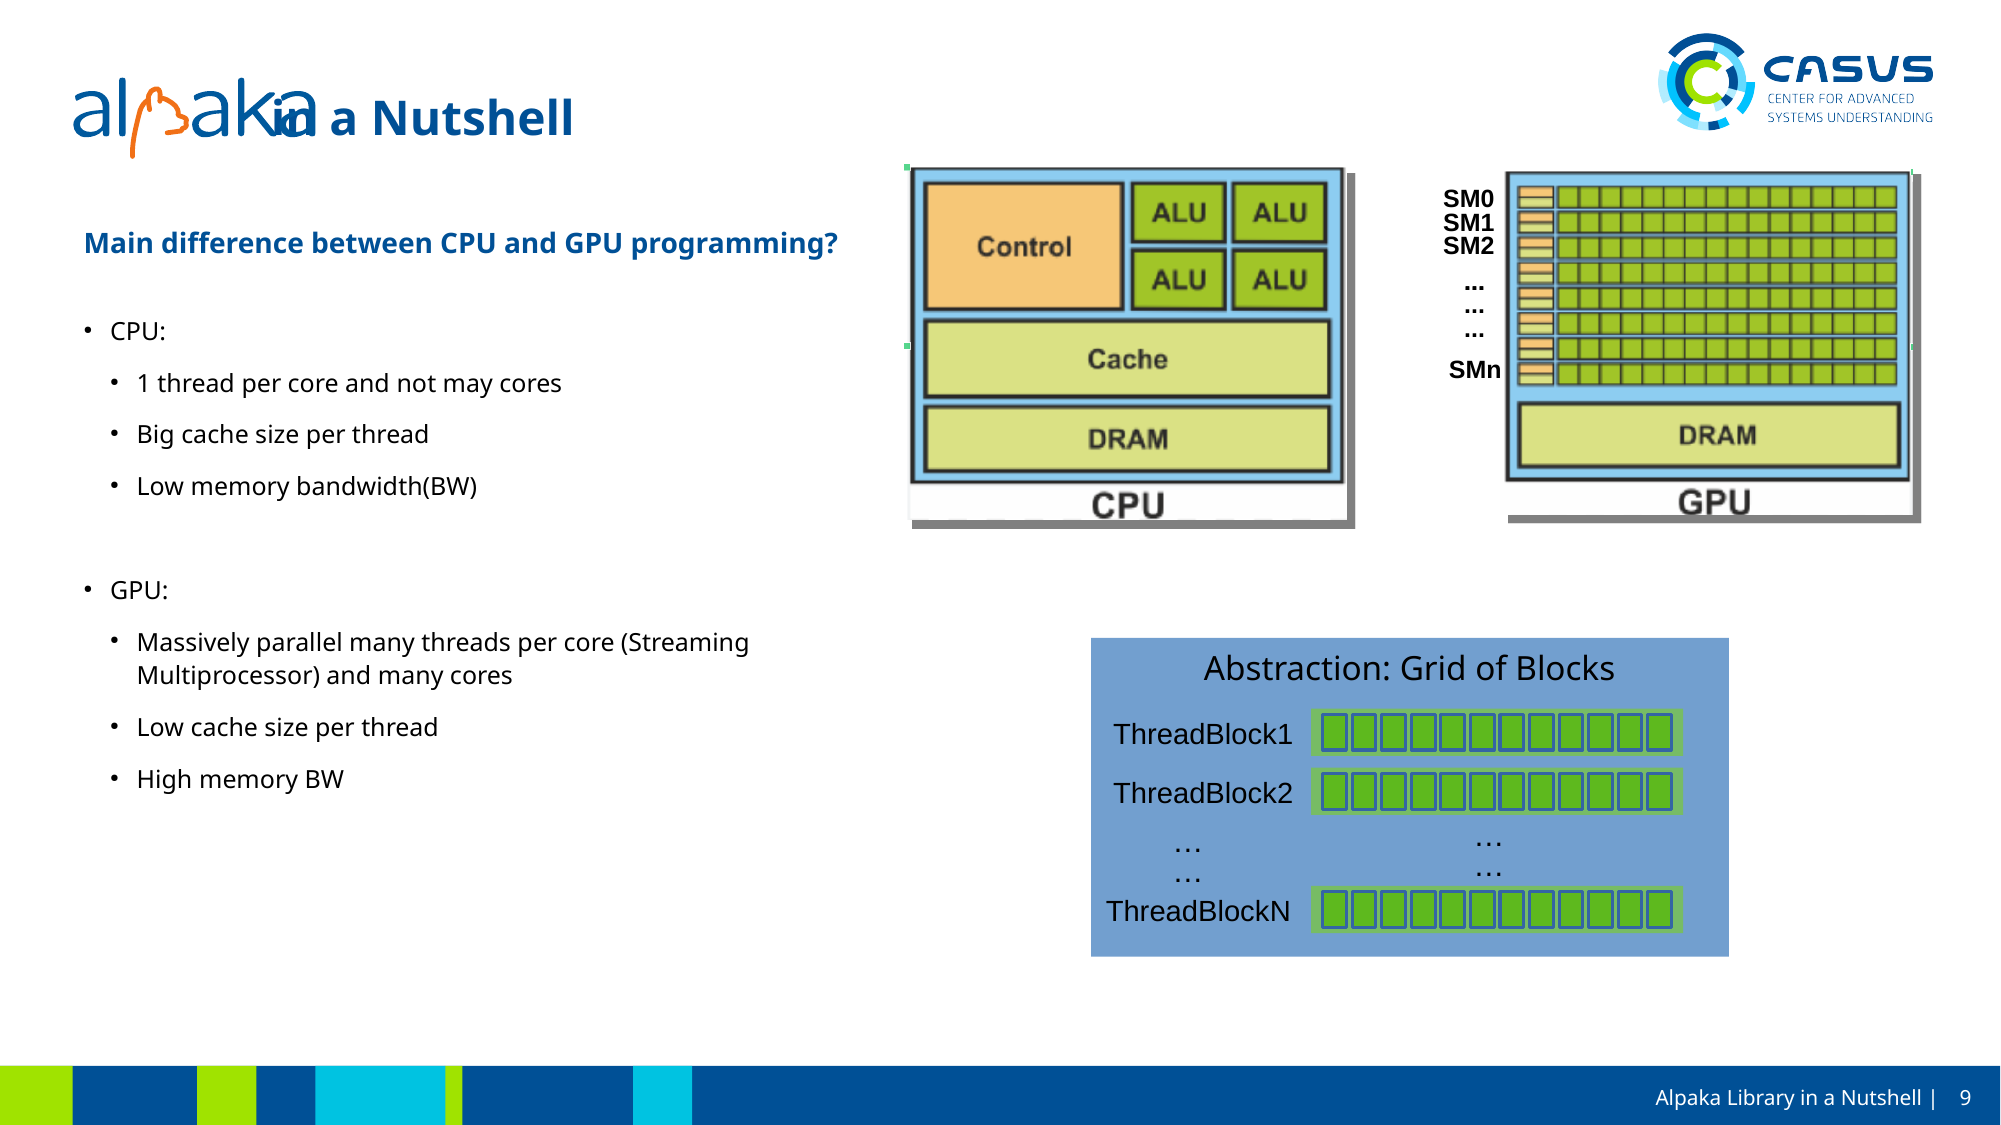

#
 in a Nutshell
SM0
SM1
Main difference between CPU and GPU programming?
CPU:
1 thread per core and not may cores
Big cache size per thread
Low memory bandwidth(BW)
GPU:
Massively parallel many threads per core (Streaming Multiprocessor) and many cores
Low cache size per thread
High memory BW
SM2
 ...
 ...
 ...
 ...
SMn
Abstraction: Grid of Blocks
ThreadBlock1
ThreadBlock2
…
…
…
…
ThreadBlockN
Alpaka Library in a Nutshell
9